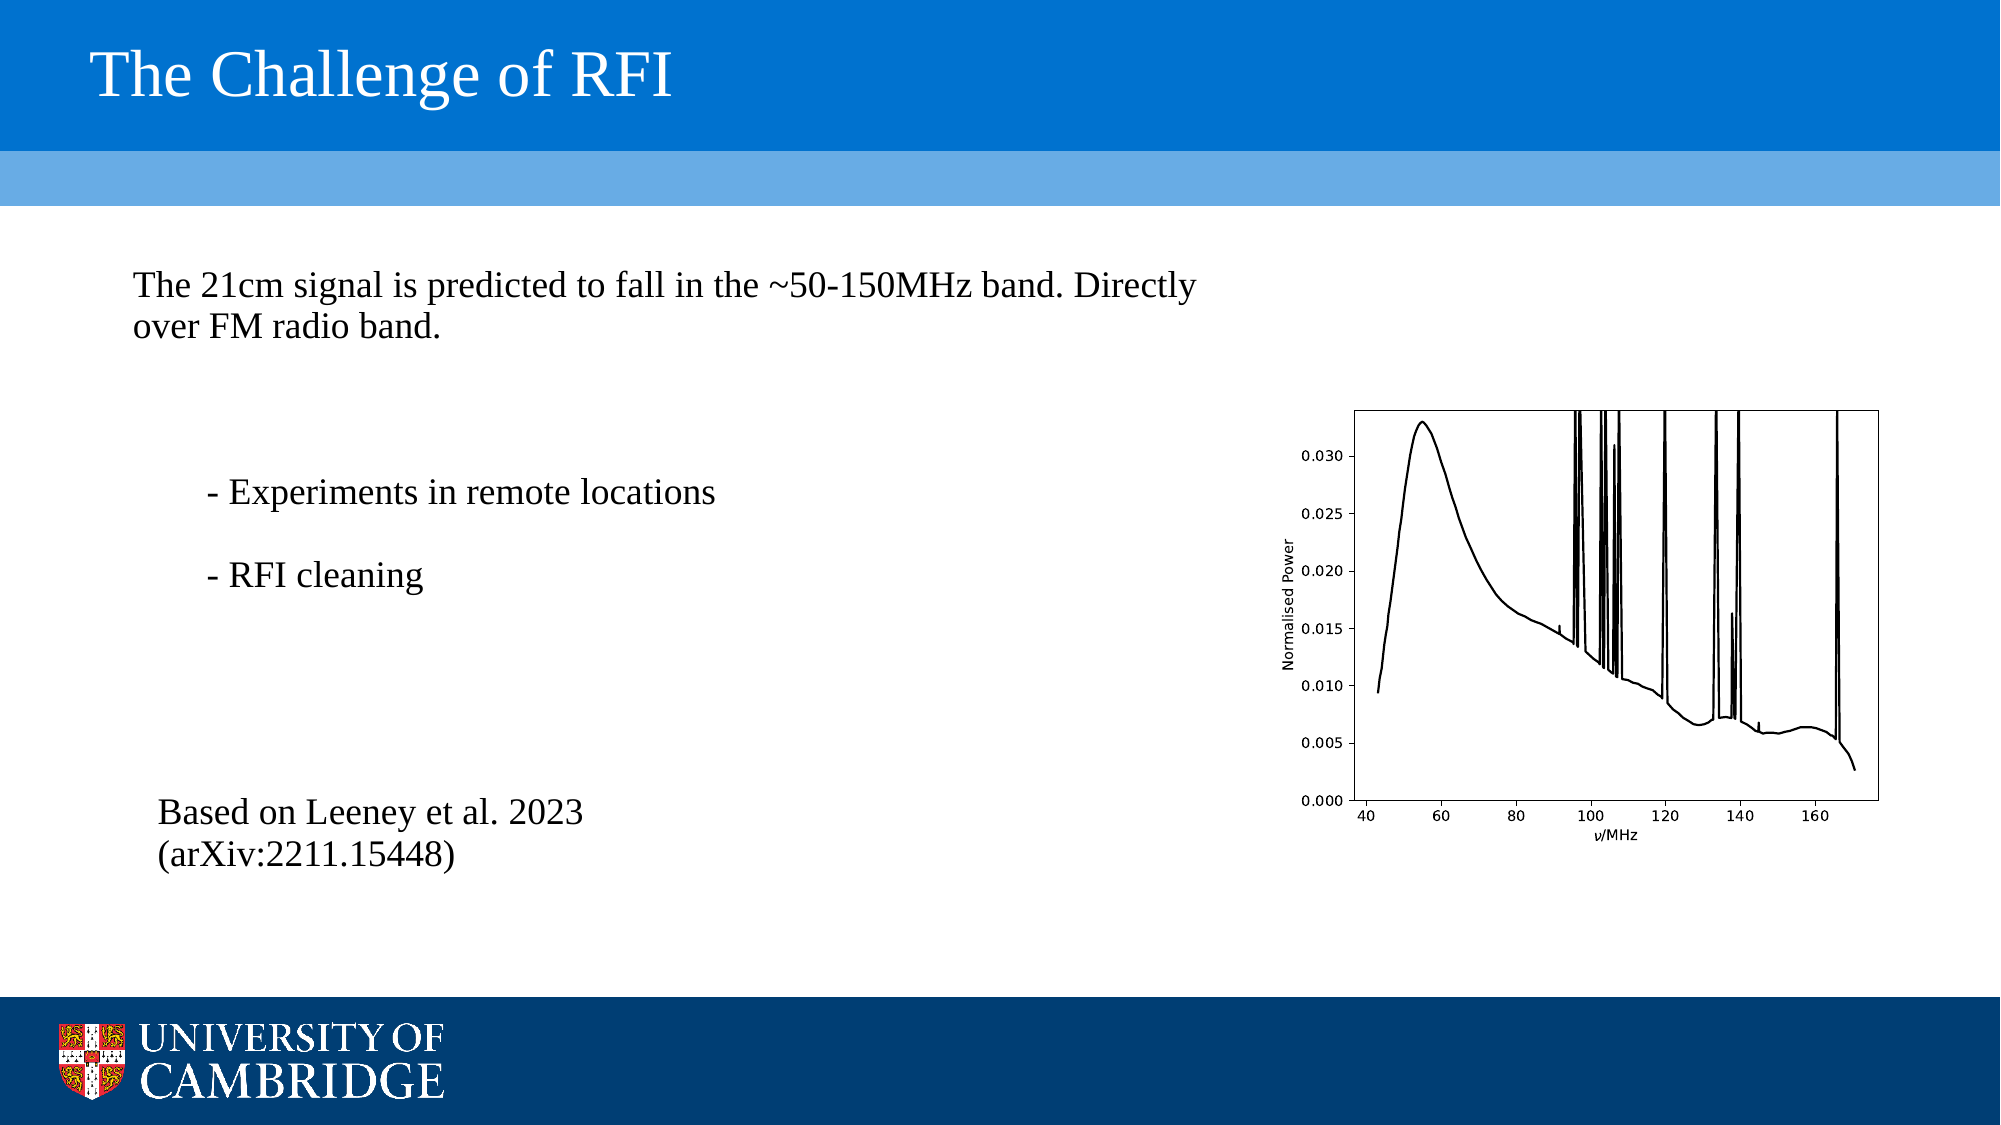

# The Challenge of RFI
The 21cm signal is predicted to fall in the ~50-150MHz band. Directly over FM radio band.
	- Experiments in remote locations
	- RFI cleaning
Based on Leeney et al. 2023 (arXiv:2211.15448)